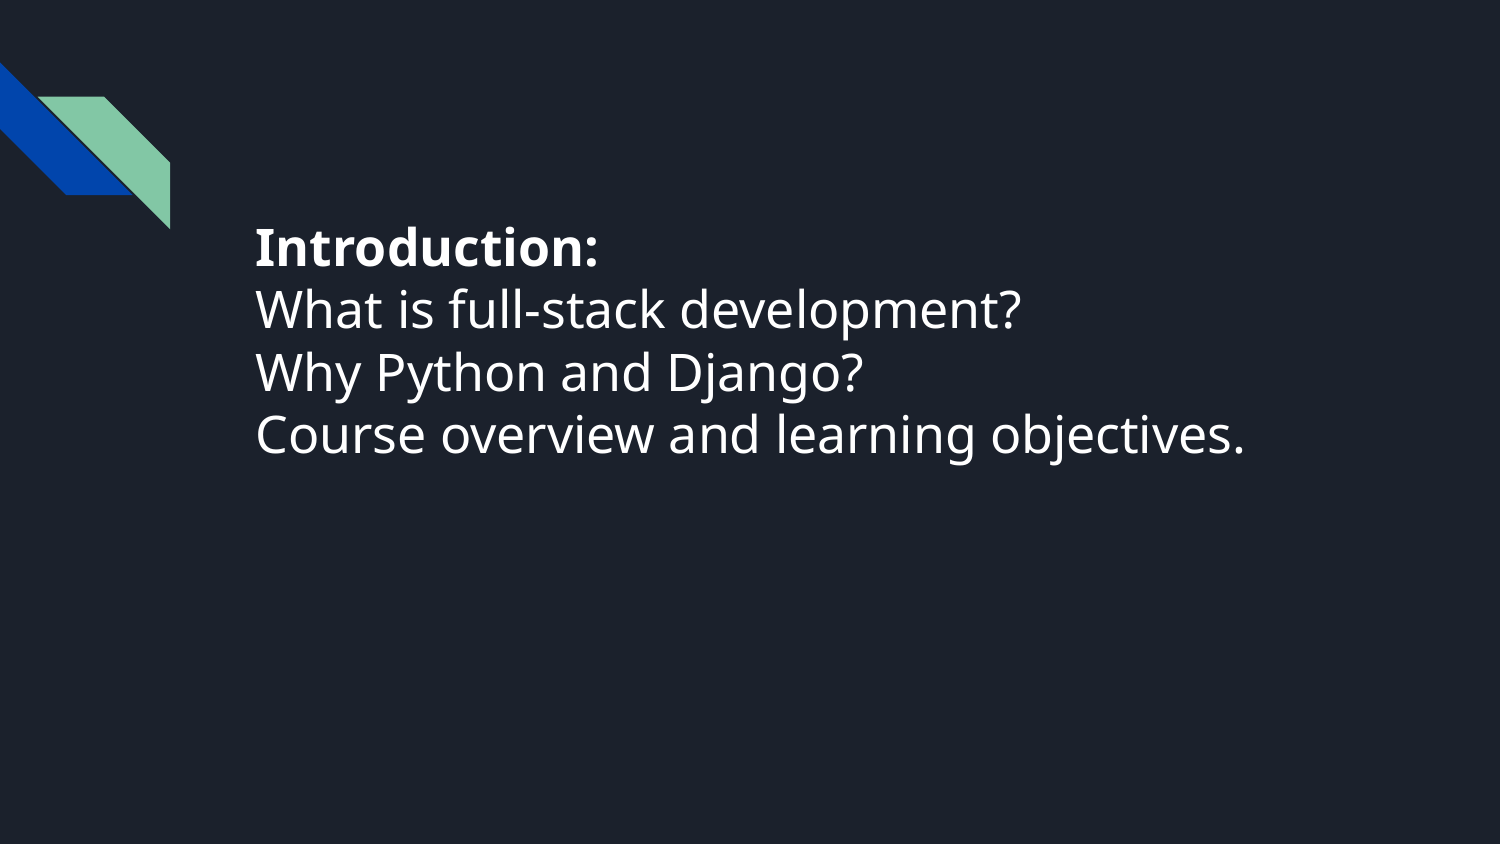

# Introduction: What is full-stack development? Why Python and Django? Course overview and learning objectives.